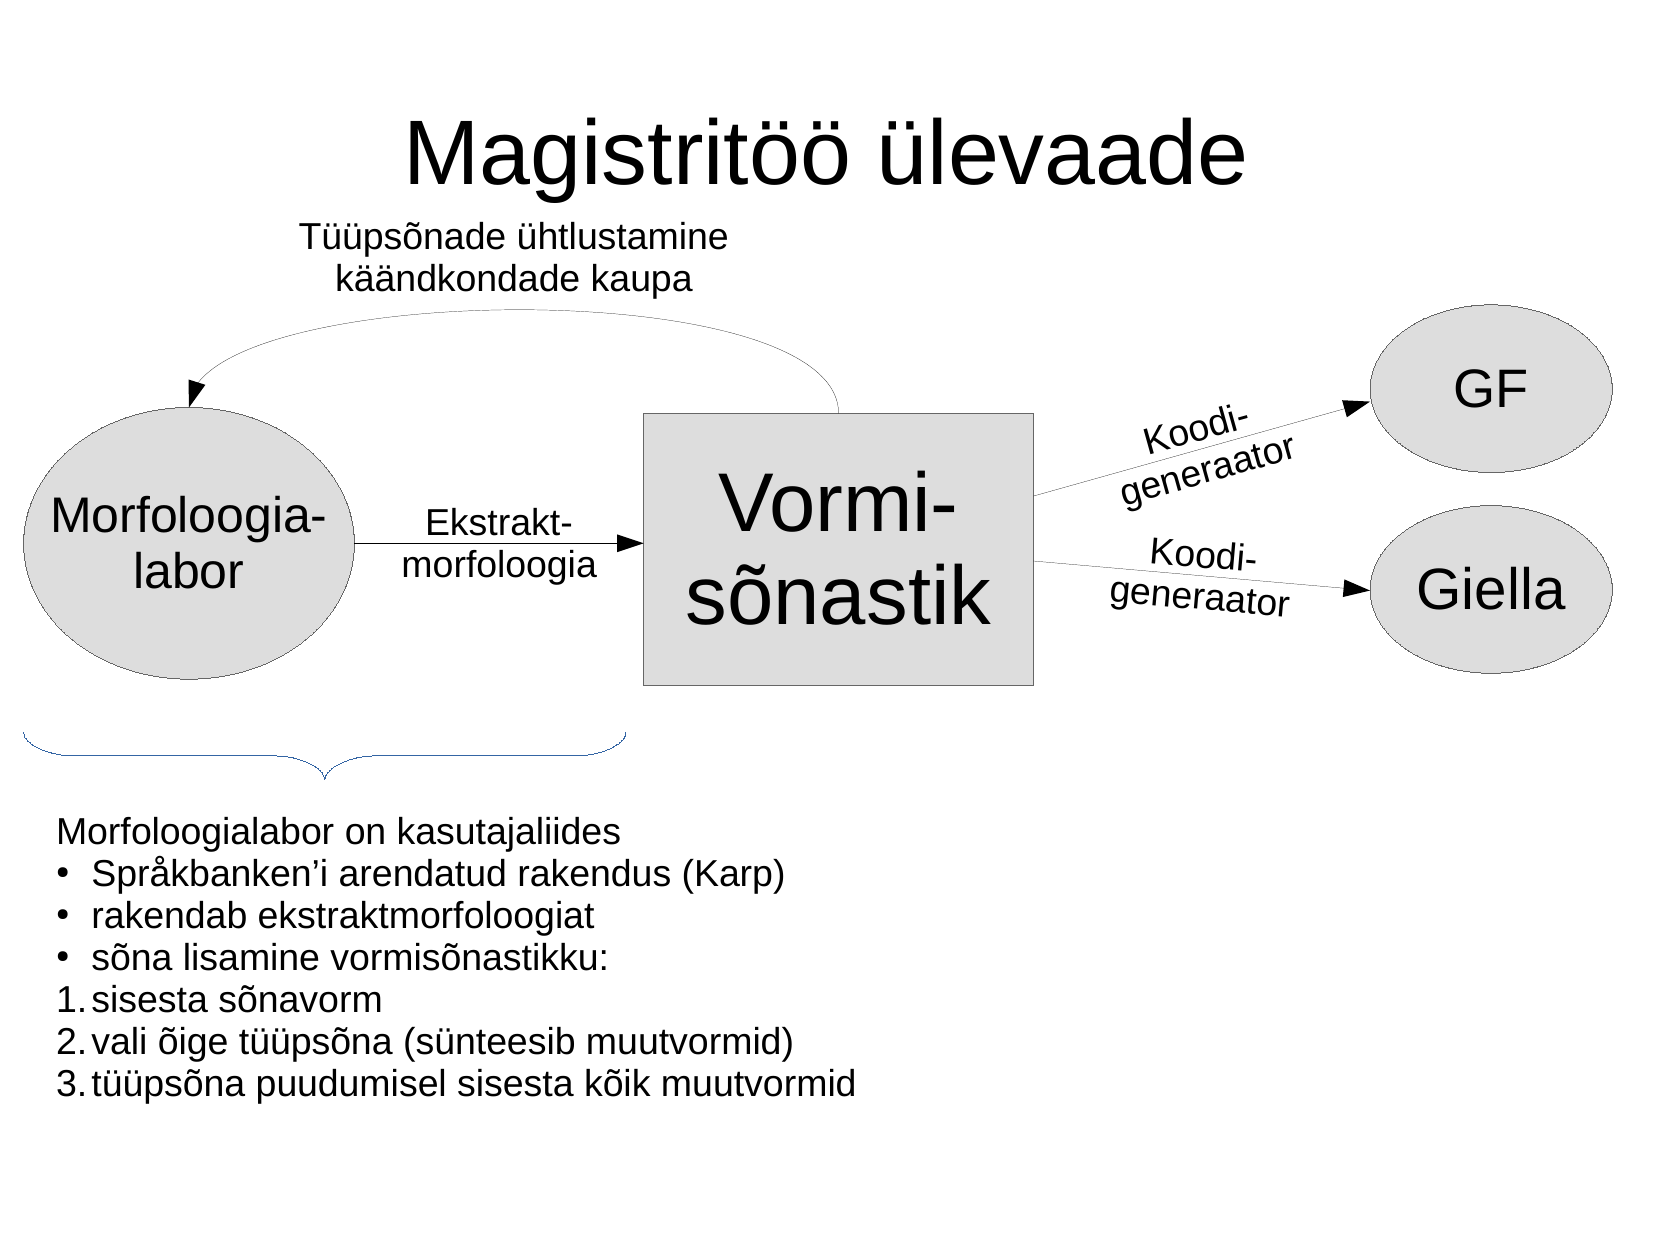

# Magistritöö ülevaade
GF
Koodi-
generaator
Morfoloogia-
labor
Vormi-
sõnastik
Giella
Ekstrakt-
morfoloogia
Koodi-
generaator
Morfoloogialabor on kasutajaliides
Språkbanken’i arendatud rakendus (Karp)
rakendab ekstraktmorfoloogiat
sõna lisamine vormisõnastikku:
sisesta sõnavorm
vali õige tüüpsõna (sünteesib muutvormid)
tüüpsõna puudumisel sisesta kõik muutvormid